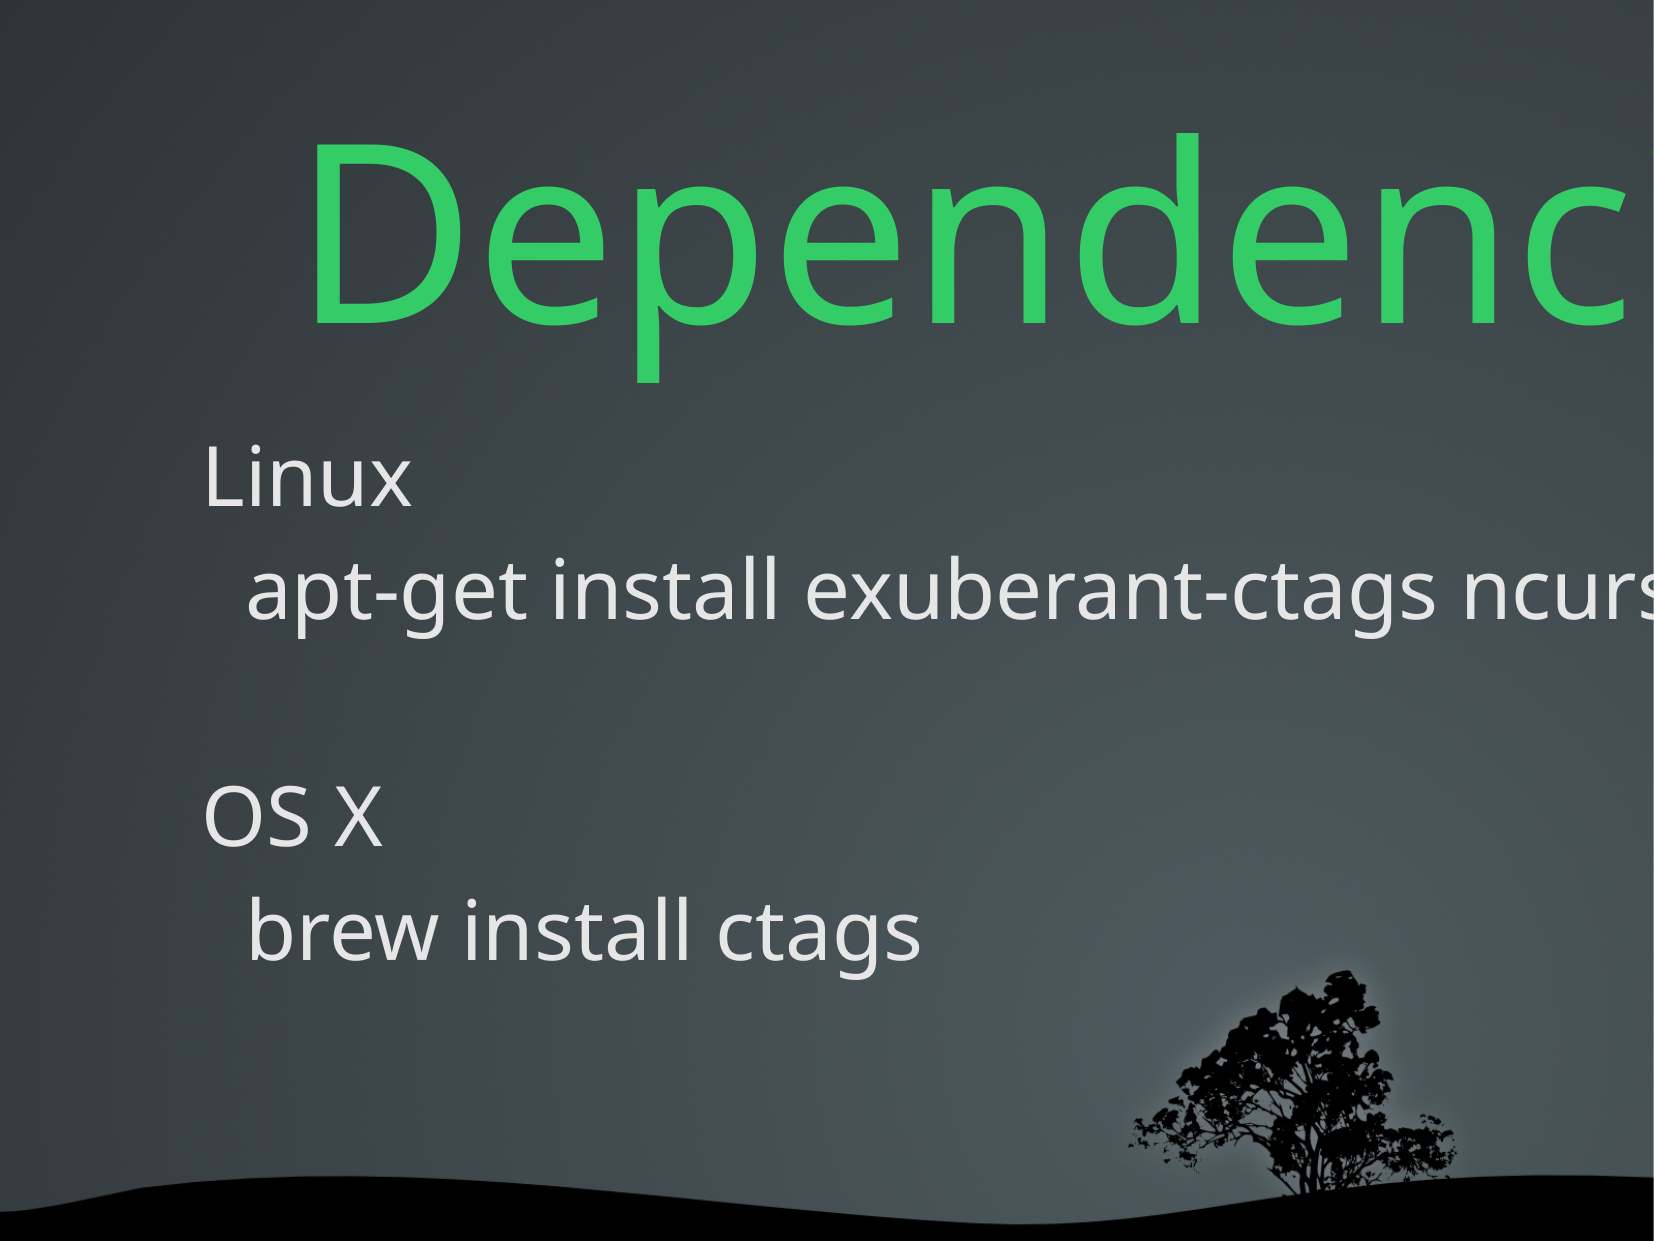

Dependencies
Linux
 apt-get install exuberant-ctags ncurses-term
OS X
 brew install ctags